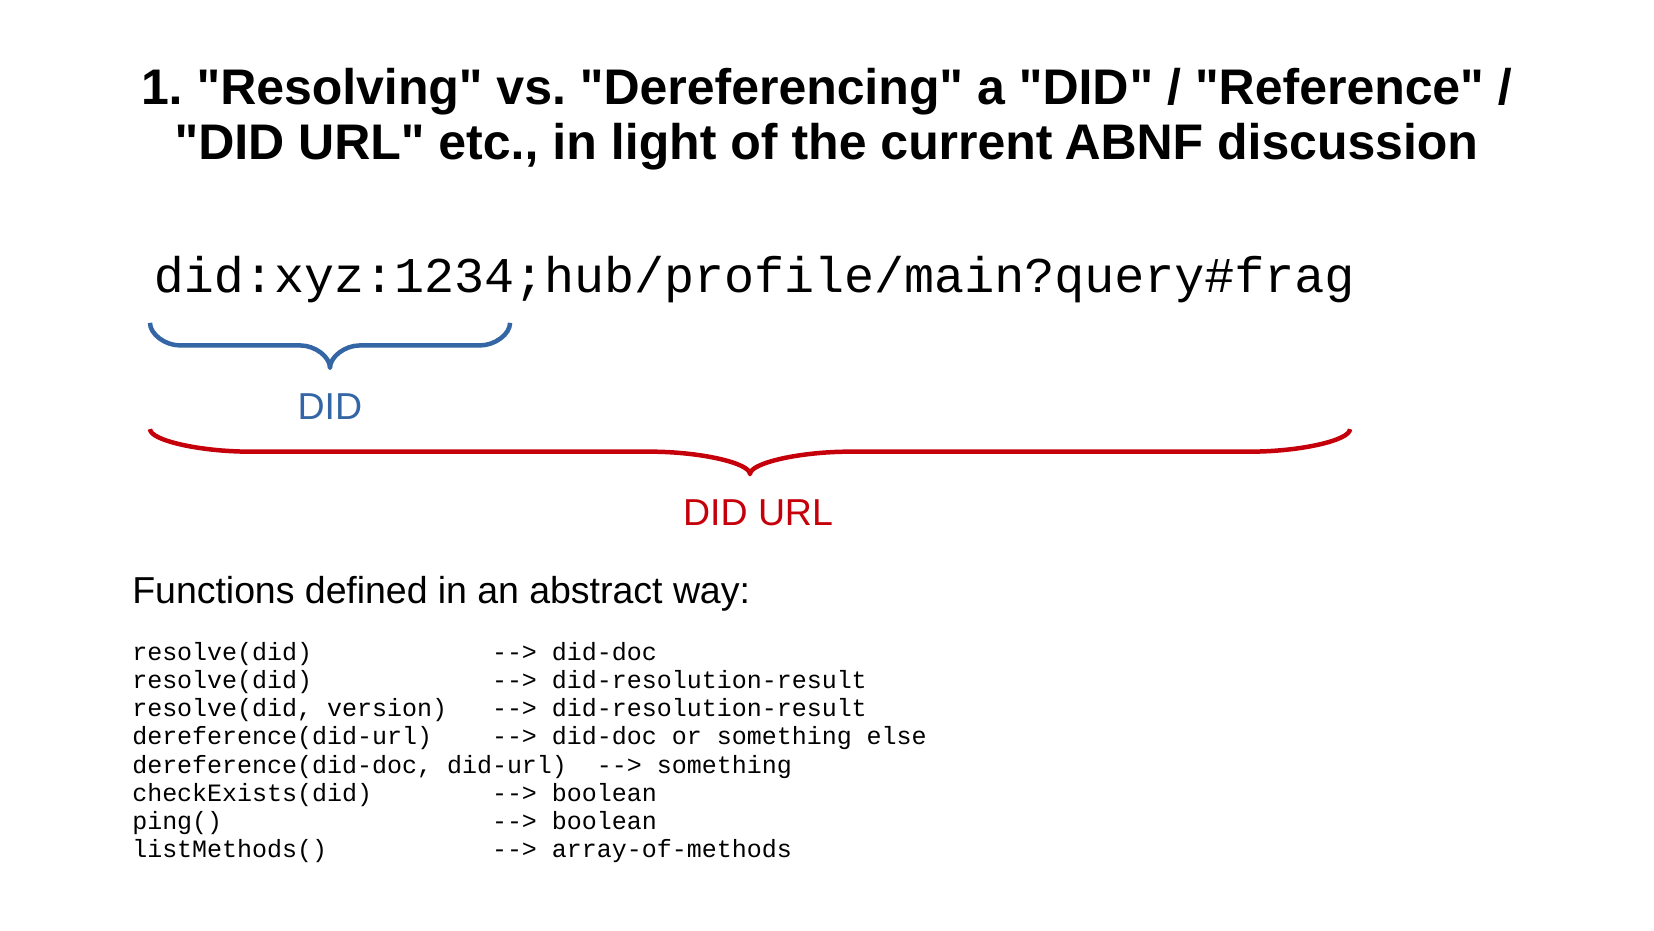

# 1. "Resolving" vs. "Dereferencing" a "DID" / "Reference" / "DID URL" etc., in light of the current ABNF discussion
did:xyz:1234;hub/profile/main?query#frag
DID
DID URL
Functions defined in an abstract way:
resolve(did) --> did-doc
resolve(did) --> did-resolution-result
resolve(did, version) --> did-resolution-result
dereference(did-url) --> did-doc or something else
dereference(did-doc, did-url) --> something
checkExists(did) --> boolean
ping() --> boolean
listMethods() --> array-of-methods